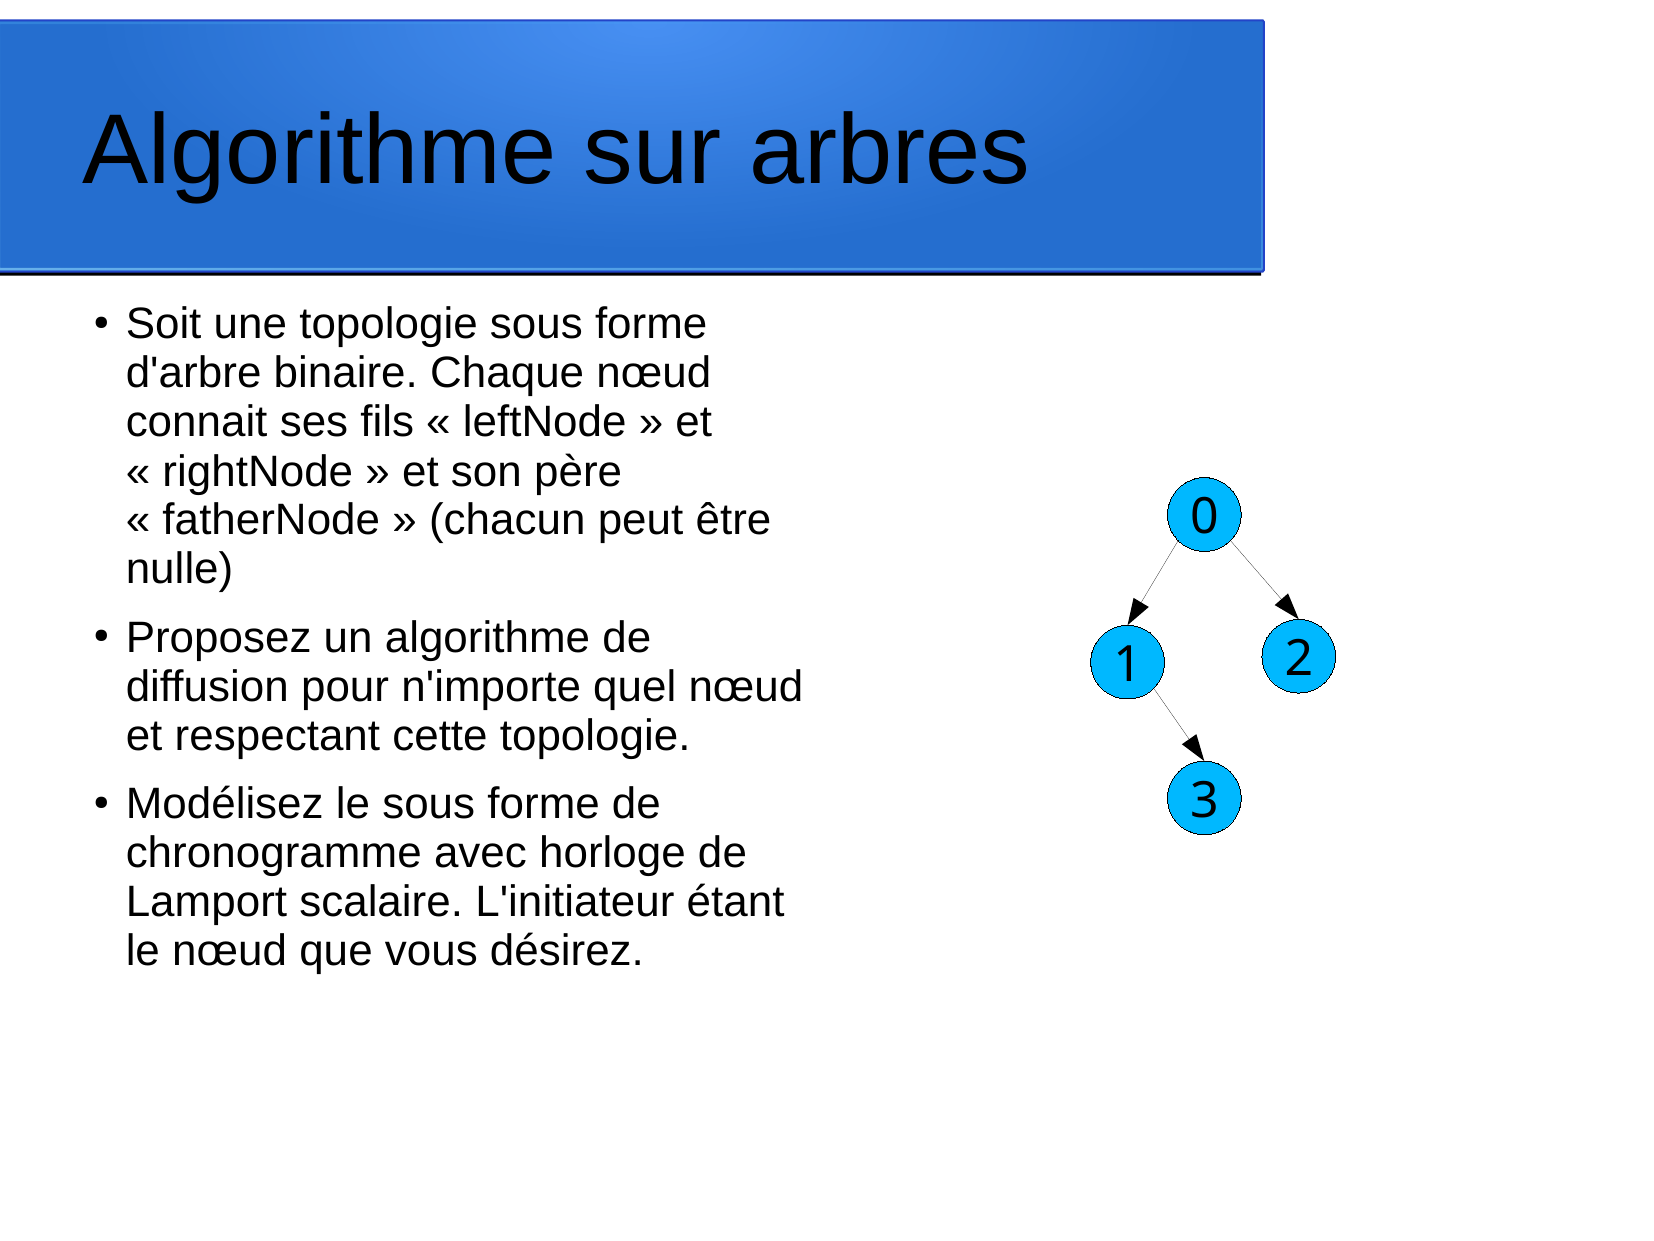

# Algorithme sur arbres
Soit une topologie sous forme d'arbre binaire. Chaque nœud connait ses fils « leftNode » et « rightNode » et son père « fatherNode » (chacun peut être nulle)
Proposez un algorithme de diffusion pour n'importe quel nœud et respectant cette topologie.
Modélisez le sous forme de chronogramme avec horloge de Lamport scalaire. L'initiateur étant le nœud que vous désirez.
0
2
1
3